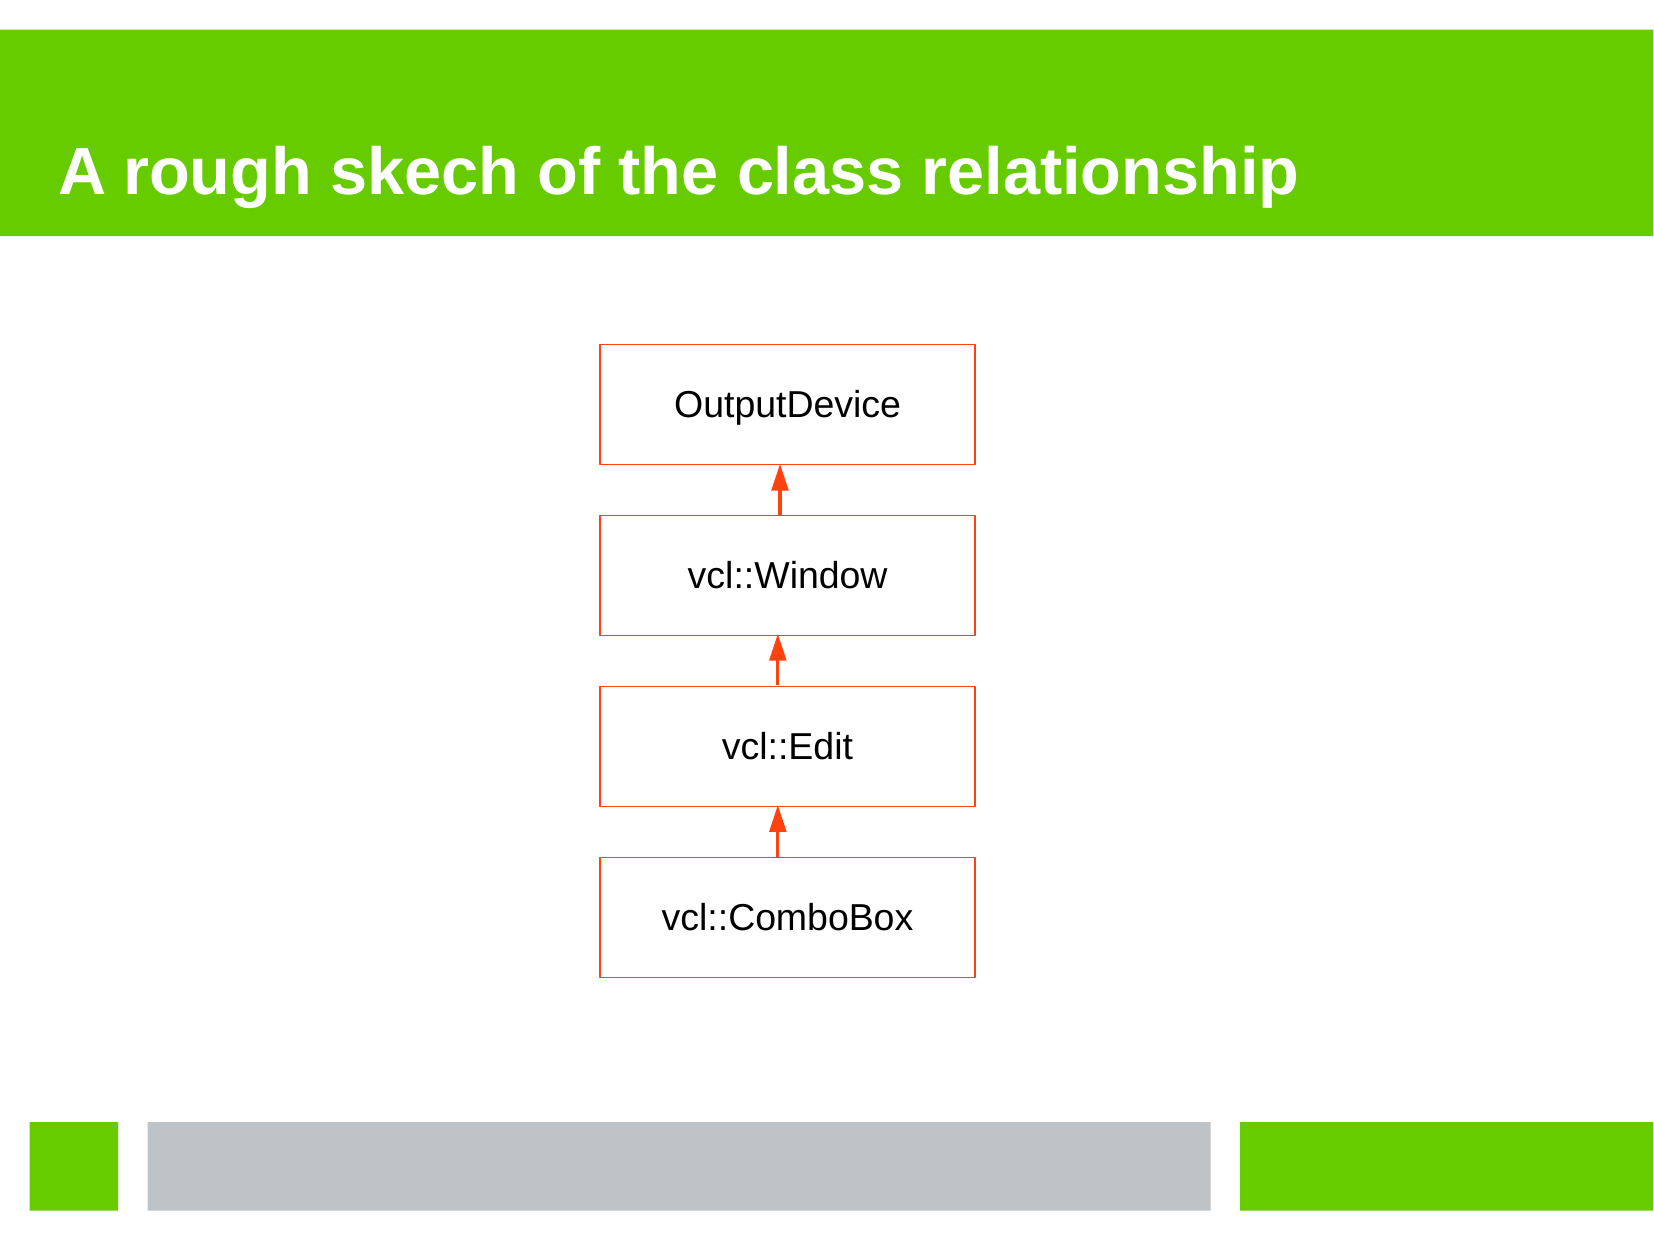

# A rough skech of the class relationship
OutputDevice
vcl::Window
vcl::Edit
vcl::ComboBox